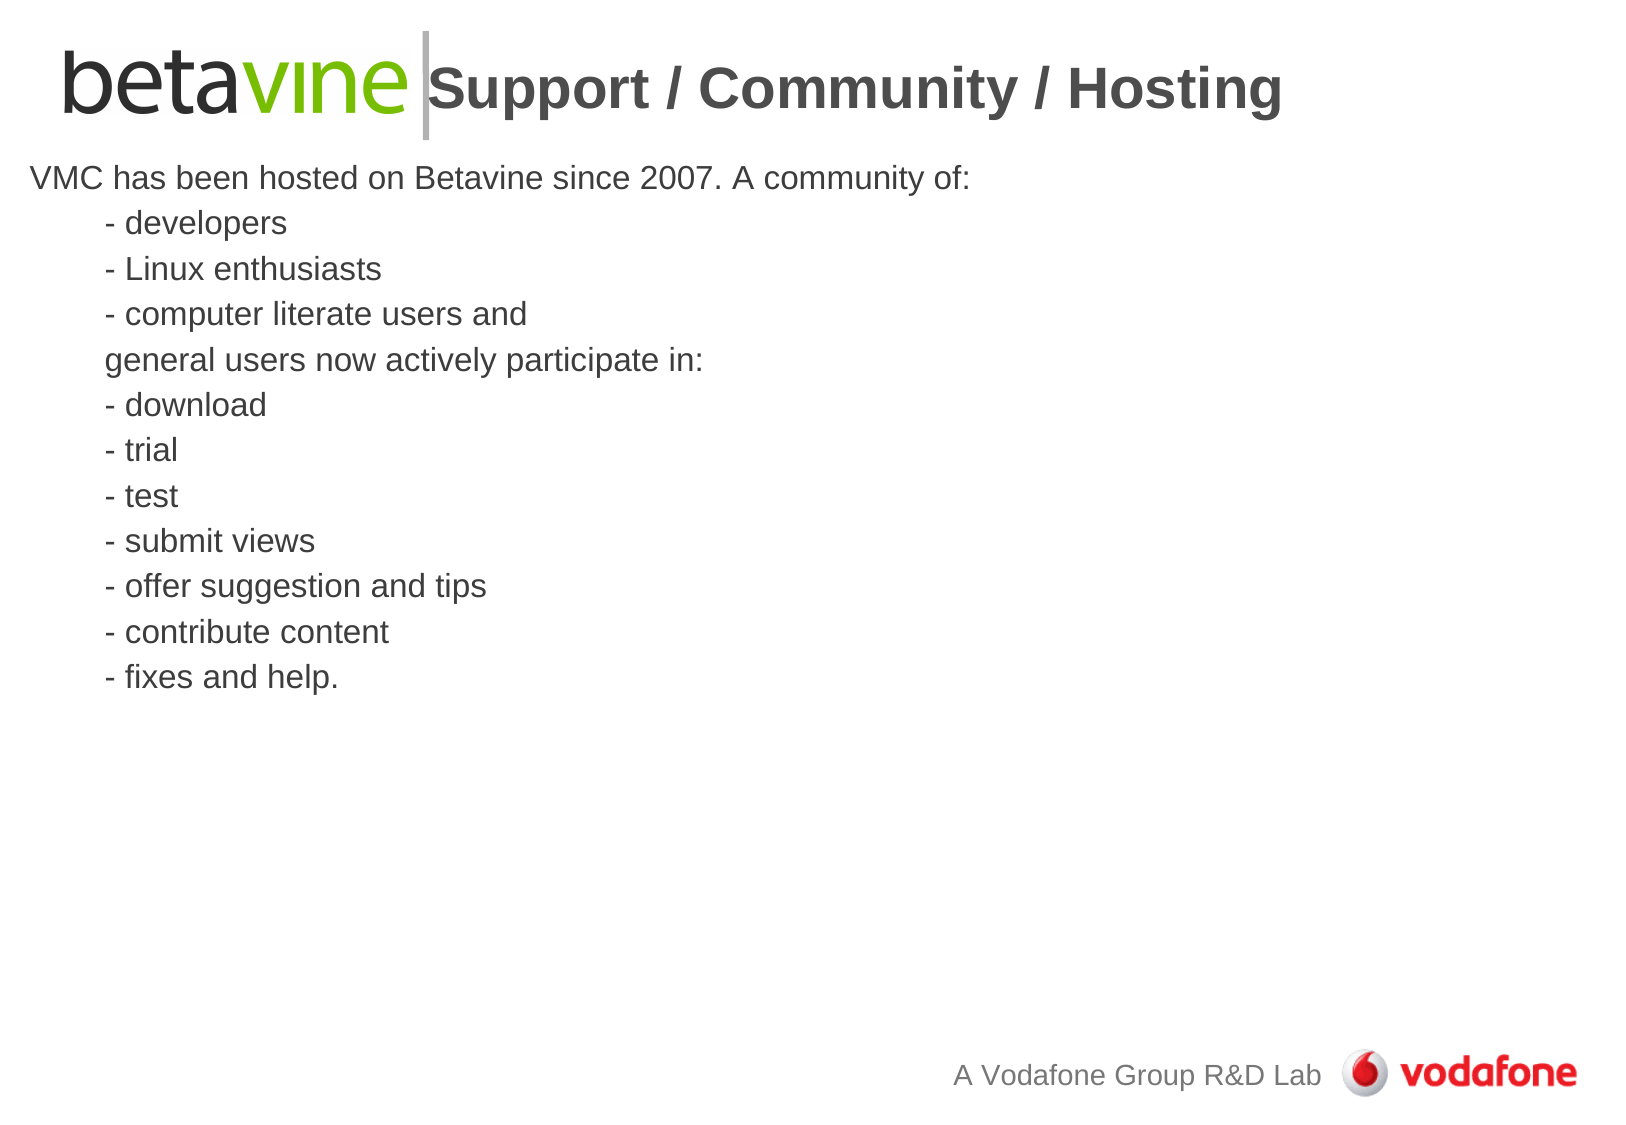

# Support / Community / Hosting
VMC has been hosted on Betavine since 2007. A community of:
- developers
- Linux enthusiasts
- computer literate users and
general users now actively participate in:
- download
- trial
- test
- submit views
- offer suggestion and tips
- contribute content
- fixes and help.